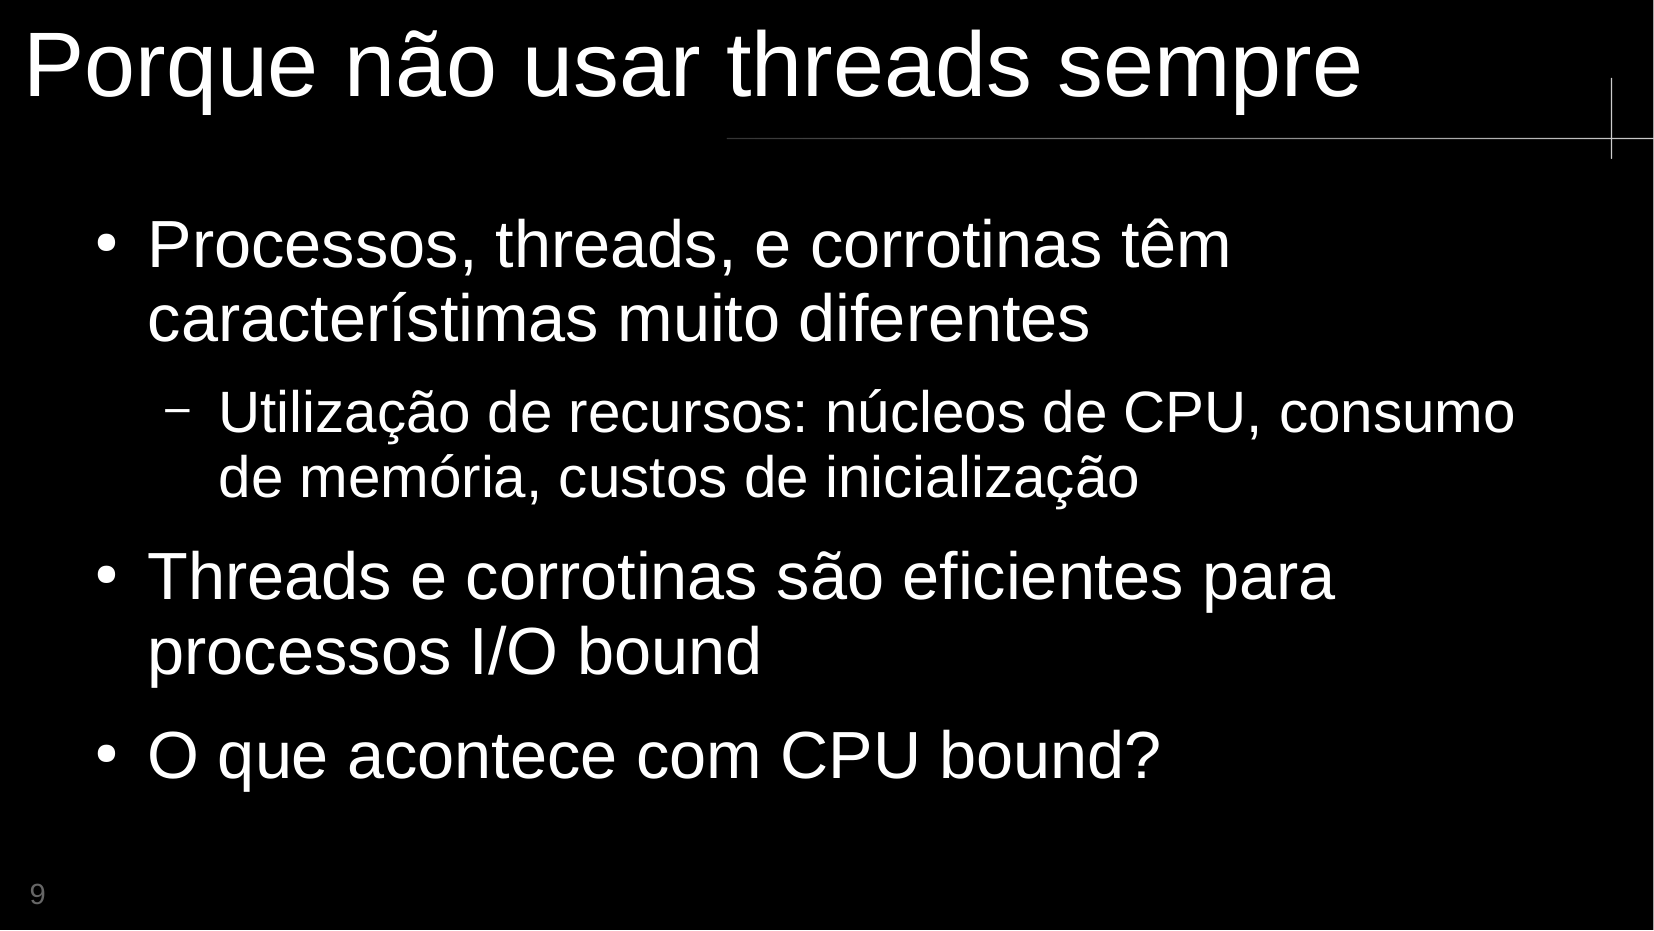

# Porque não usar threads sempre
Processos, threads, e corrotinas têm característimas muito diferentes
Utilização de recursos: núcleos de CPU, consumo de memória, custos de inicialização
Threads e corrotinas são eficientes para processos I/O bound
O que acontece com CPU bound?
9